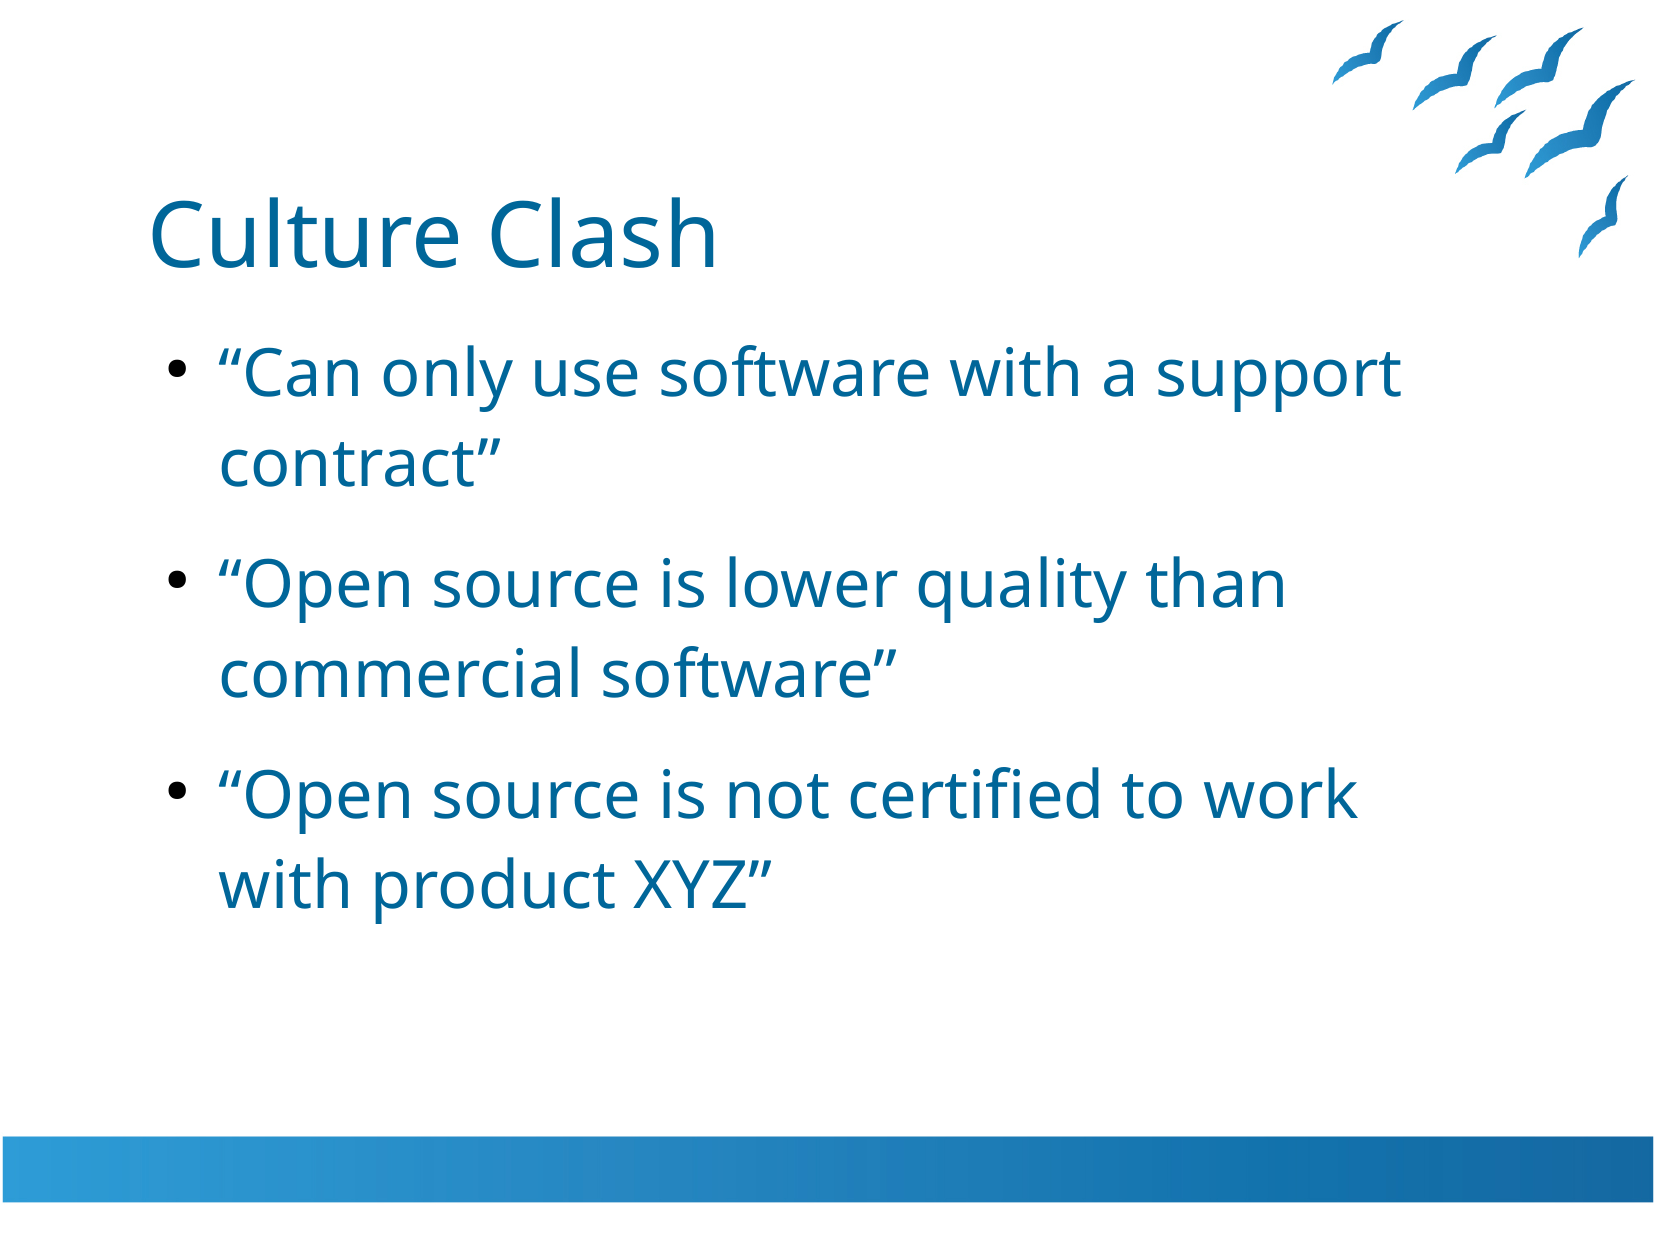

# Culture Clash
“Can only use software with a support contract”
“Open source is lower quality than commercial software”
“Open source is not certified to work with product XYZ”